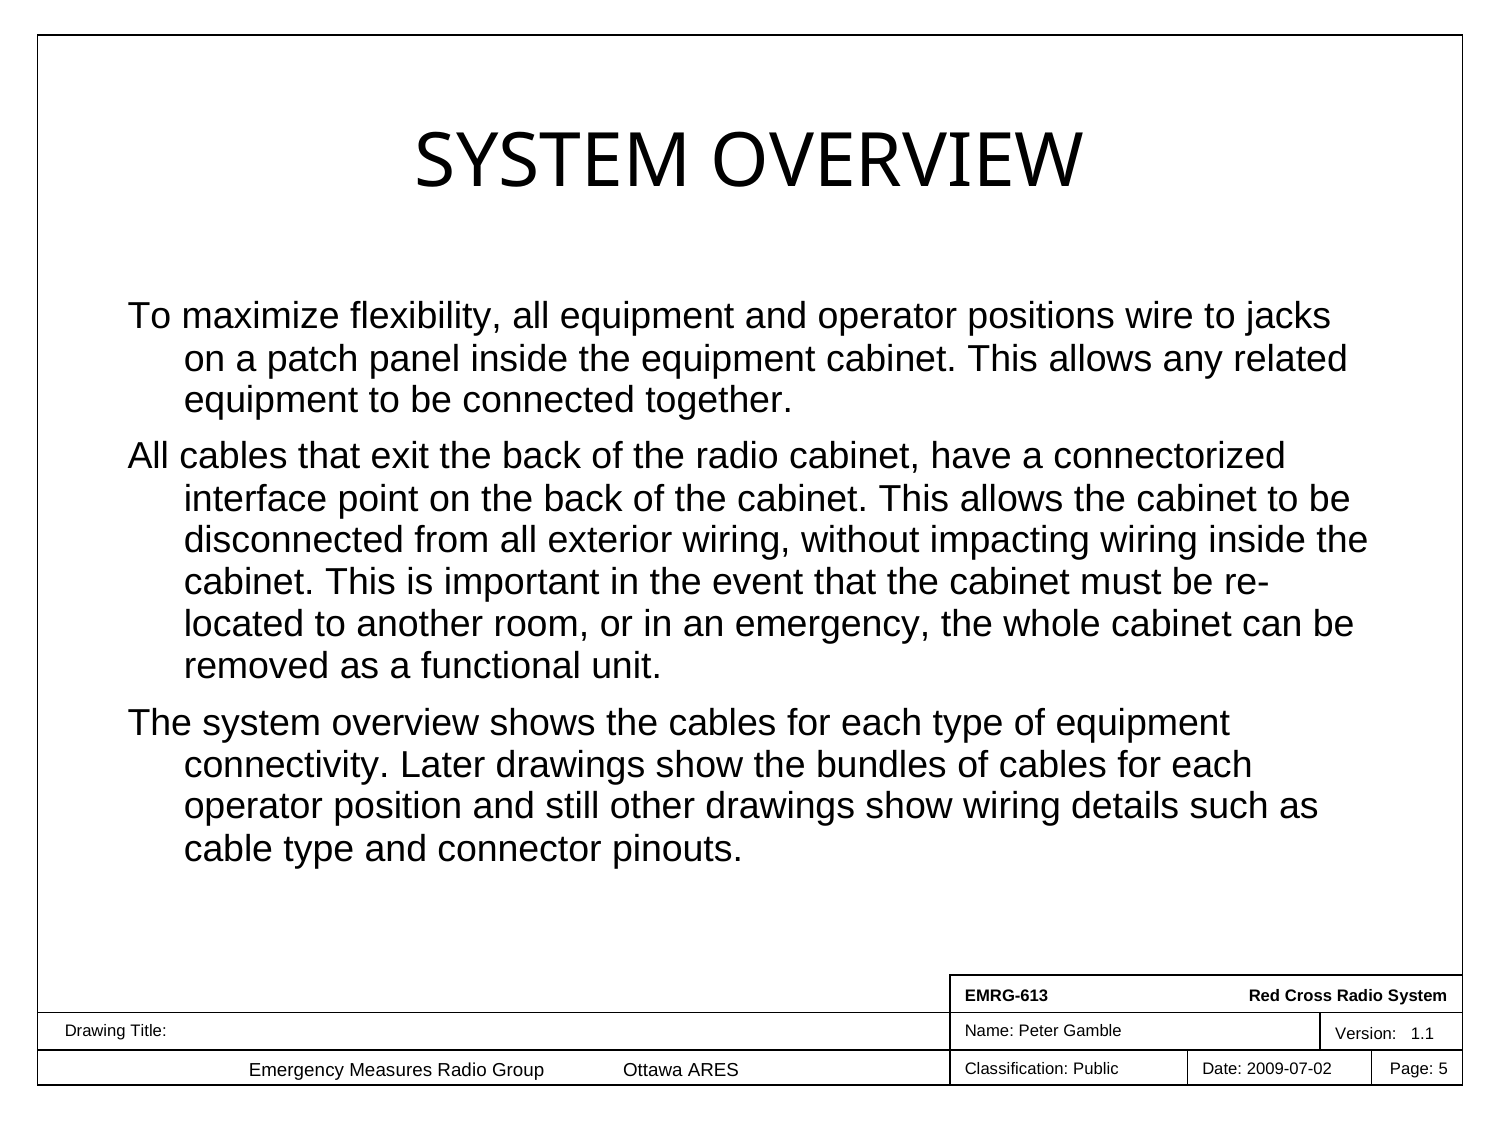

# SYSTEM OVERVIEW
To maximize flexibility, all equipment and operator positions wire to jacks on a patch panel inside the equipment cabinet. This allows any related equipment to be connected together.
All cables that exit the back of the radio cabinet, have a connectorized interface point on the back of the cabinet. This allows the cabinet to be disconnected from all exterior wiring, without impacting wiring inside the cabinet. This is important in the event that the cabinet must be re-located to another room, or in an emergency, the whole cabinet can be removed as a functional unit.
The system overview shows the cables for each type of equipment connectivity. Later drawings show the bundles of cables for each operator position and still other drawings show wiring details such as cable type and connector pinouts.
Emergency Measures Radio Group Ottawa ARES
Page: